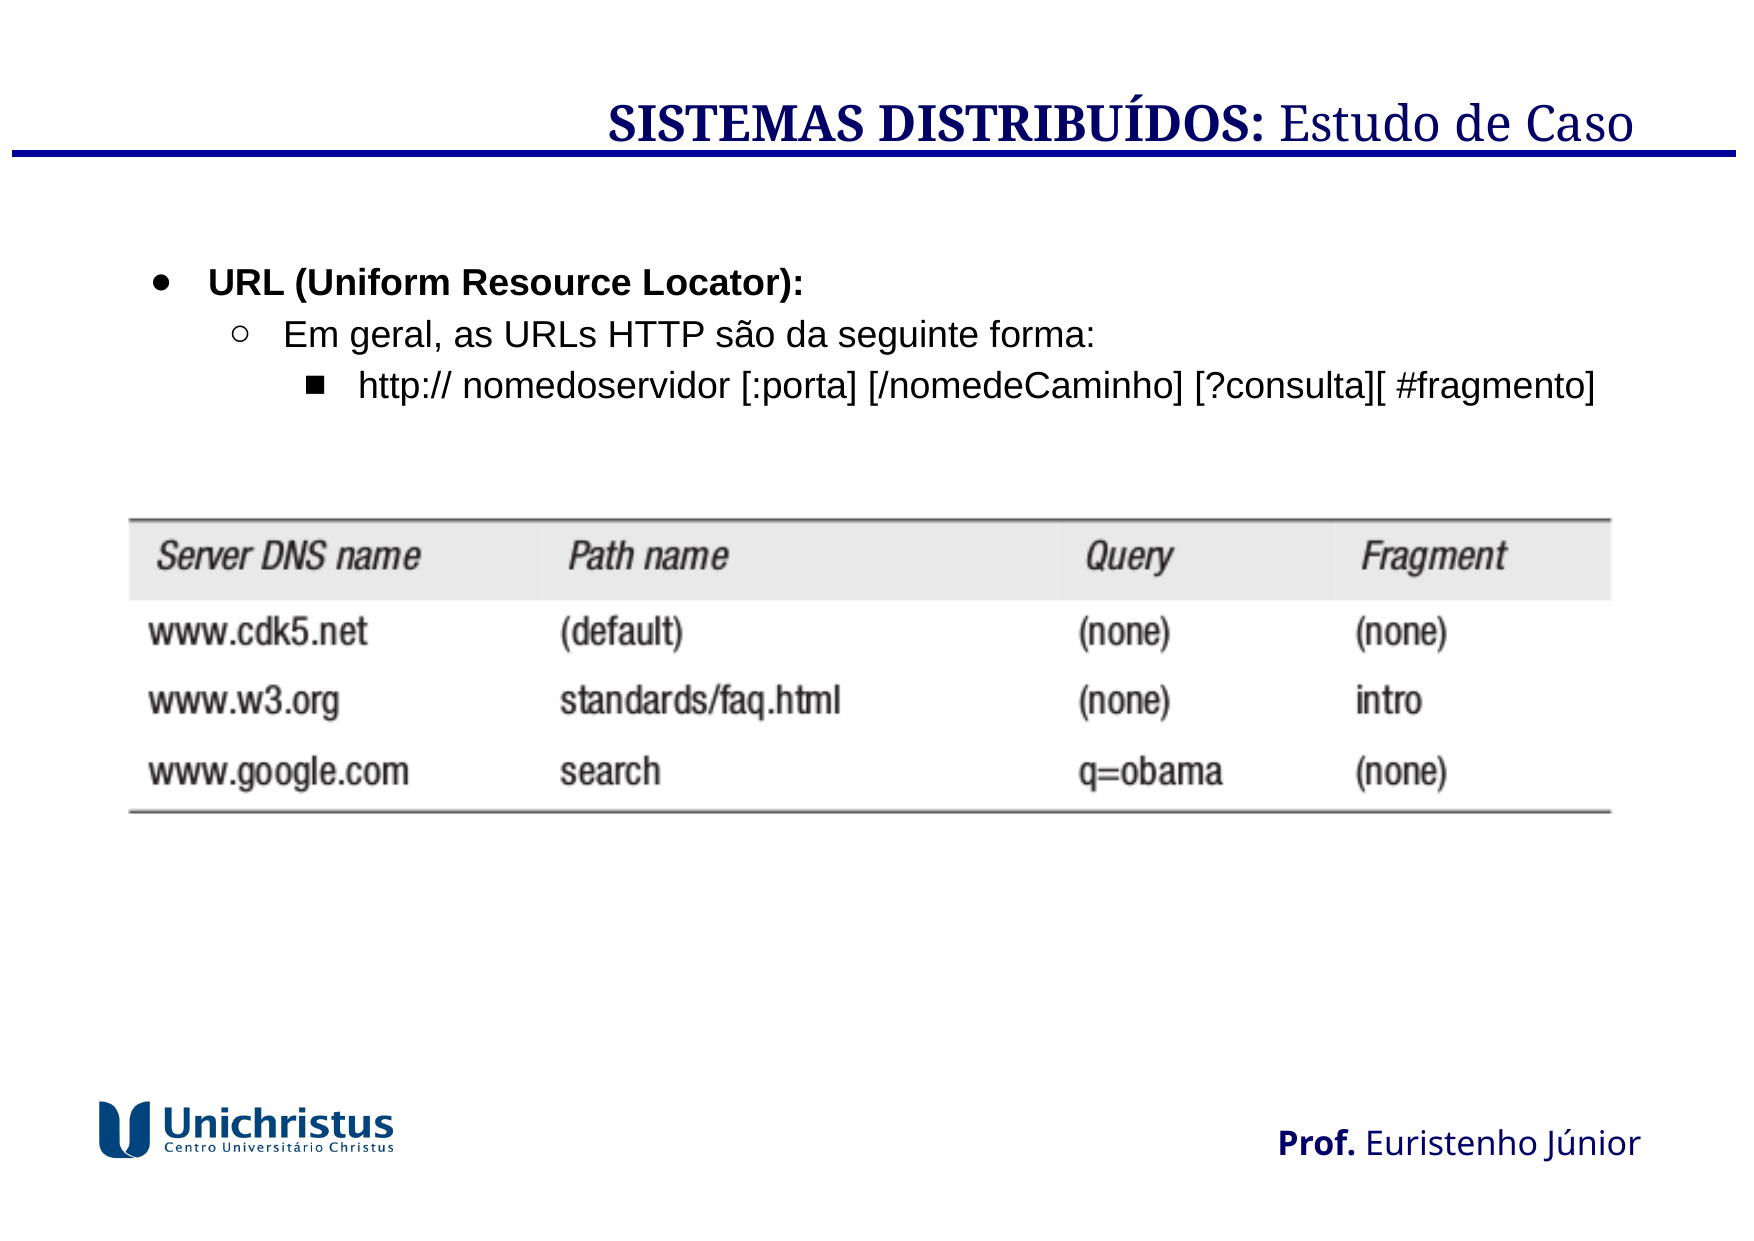

SISTEMAS DISTRIBUÍDOS: Estudo de Caso
URL (Uniform Resource Locator):
Em geral, as URLs HTTP são da seguinte forma:
http:// nomedoservidor [:porta] [/nomedeCaminho] [?consulta][ #fragmento]
Prof. Euristenho Júnior